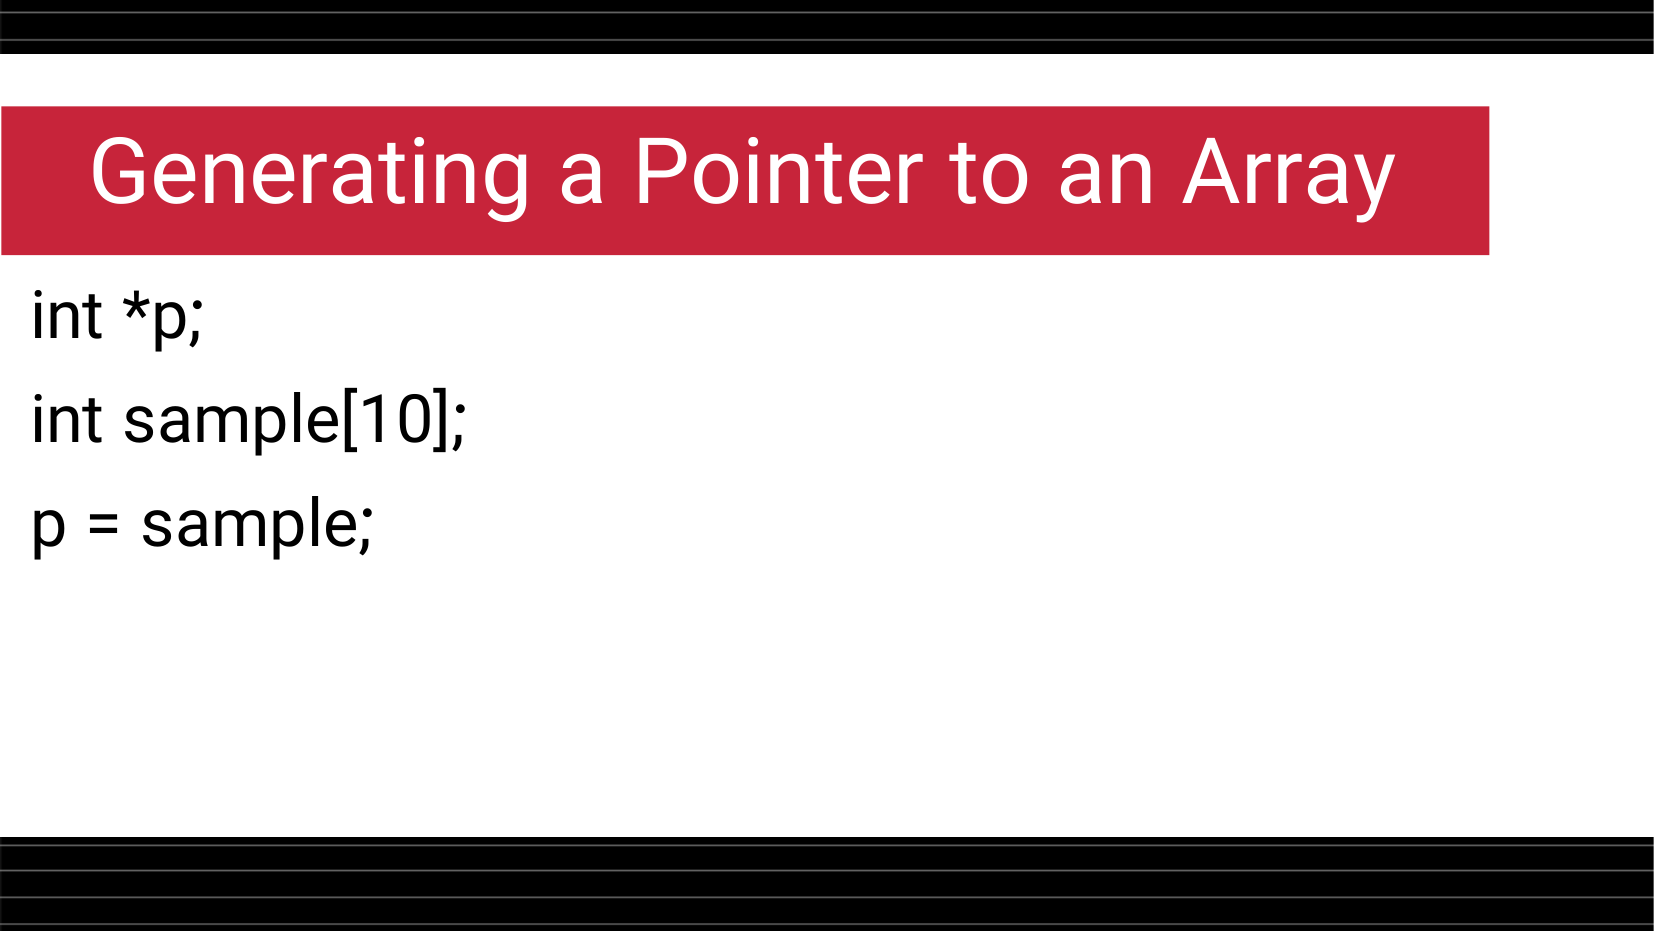

Generating a Pointer to an Array
# int *p;
int sample[10];
p = sample;